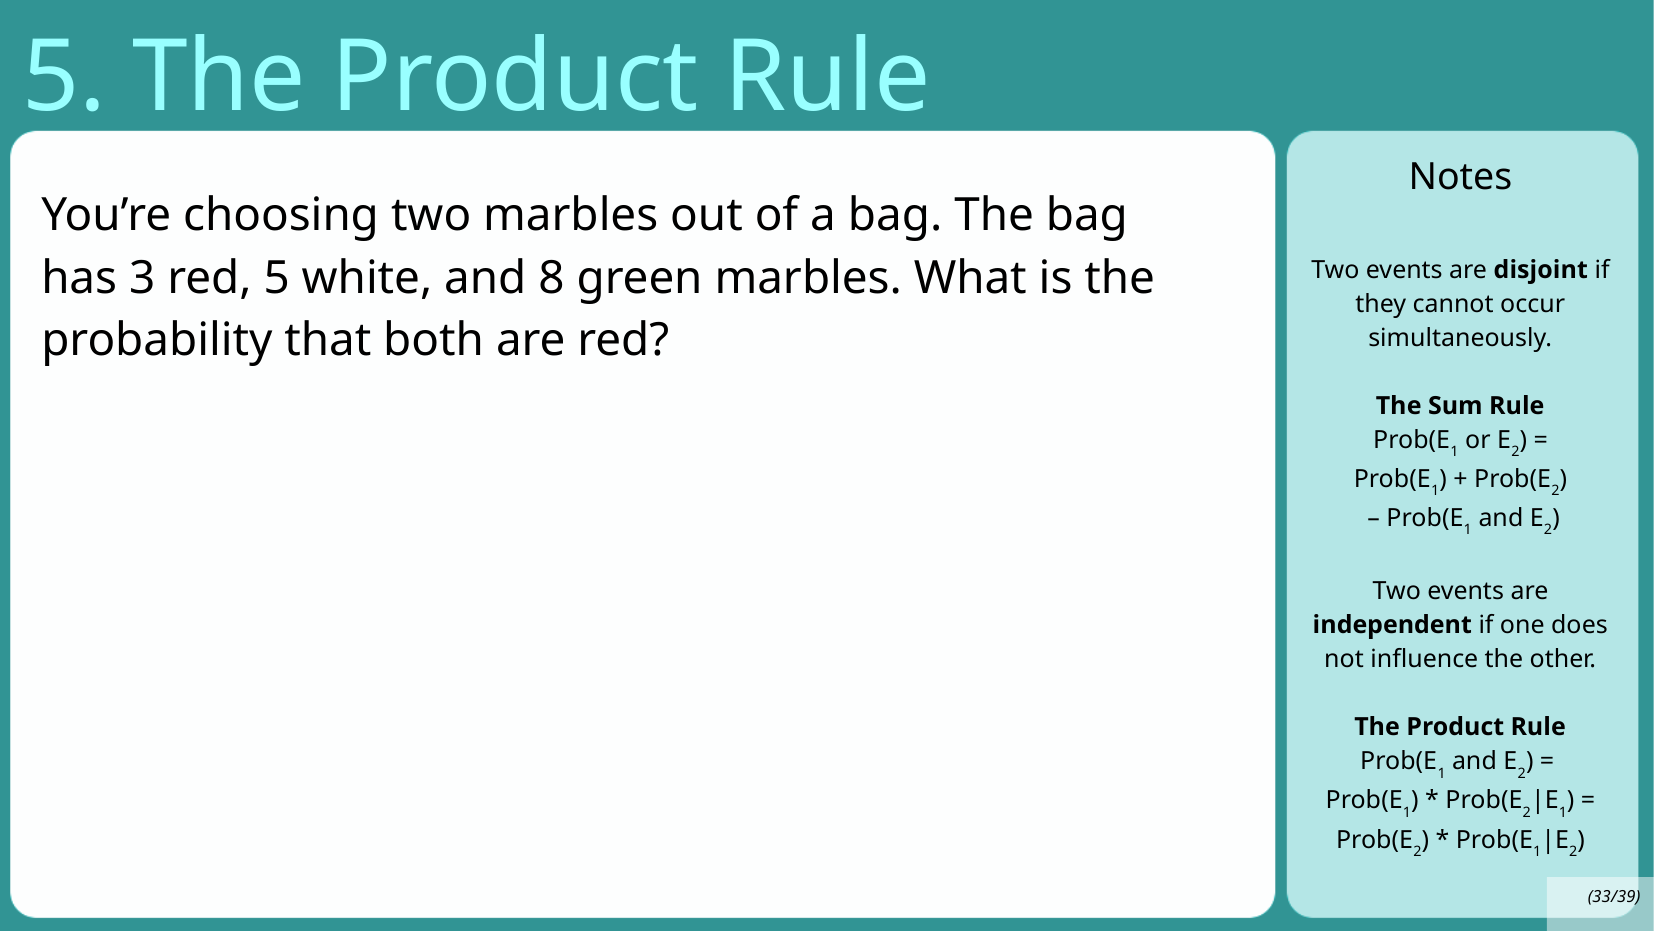

# 5. The Product Rule
Notes
Two events are disjoint if they cannot occur simultaneously.
The Sum Rule
Prob(E1 or E2) =
Prob(E1) + Prob(E2)
 – Prob(E1 and E2)
Two events are independent if one does not influence the other.
The Product Rule
Prob(E1 and E2) =
Prob(E1) * Prob(E2|E1) =
Prob(E2) * Prob(E1|E2)
You’re choosing two marbles out of a bag. The bag has 3 red, 5 white, and 8 green marbles. What is the probability that both are red?